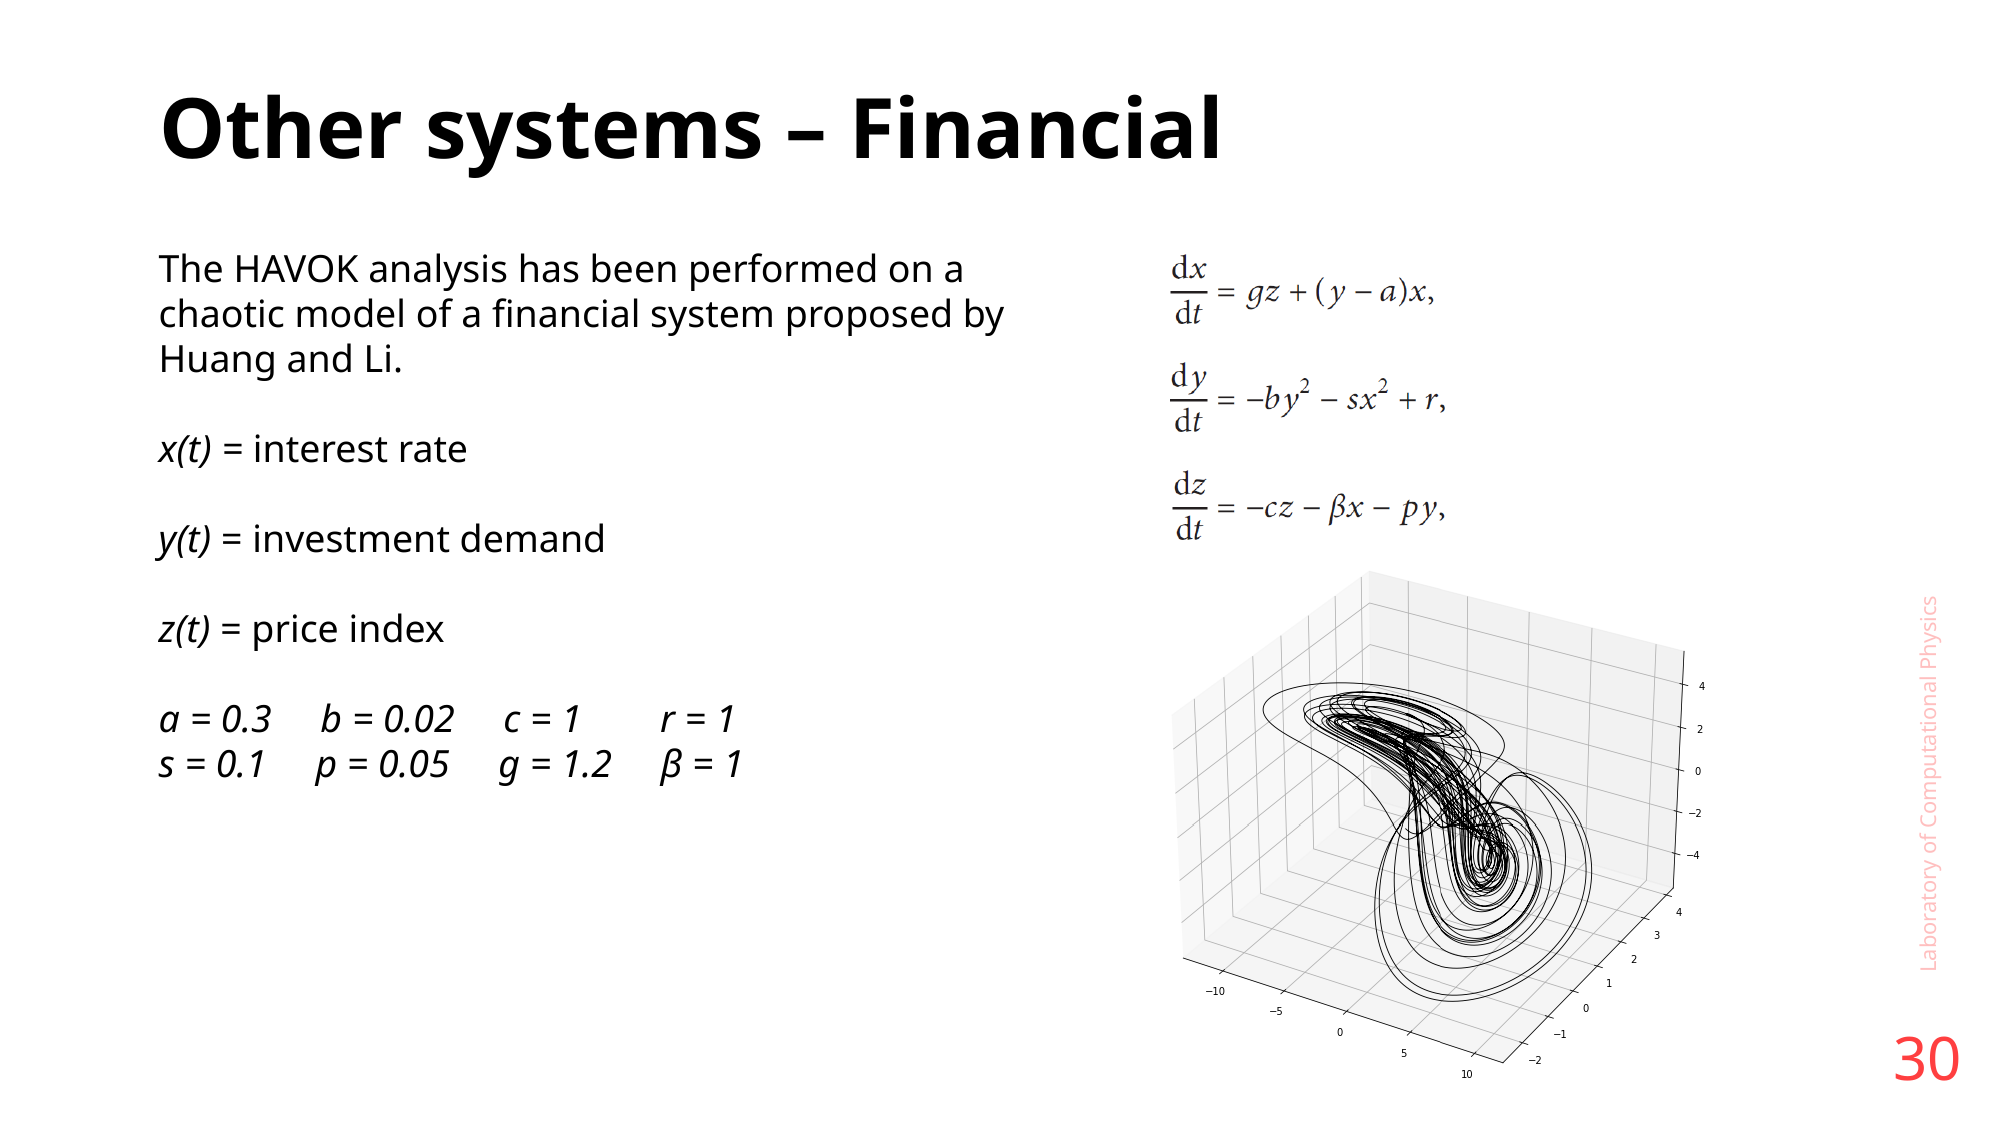

# Other systems – Financial
The HAVOK analysis has been performed on a chaotic model of a financial system proposed by Huang and Li.
x(t) = interest rate
y(t) = investment demand
z(t) = price index
a = 0.3     b = 0.02     c = 1        r = 1
s = 0.1     p = 0.05     g = 1.2     β = 1
Laboratory of Computational Physics